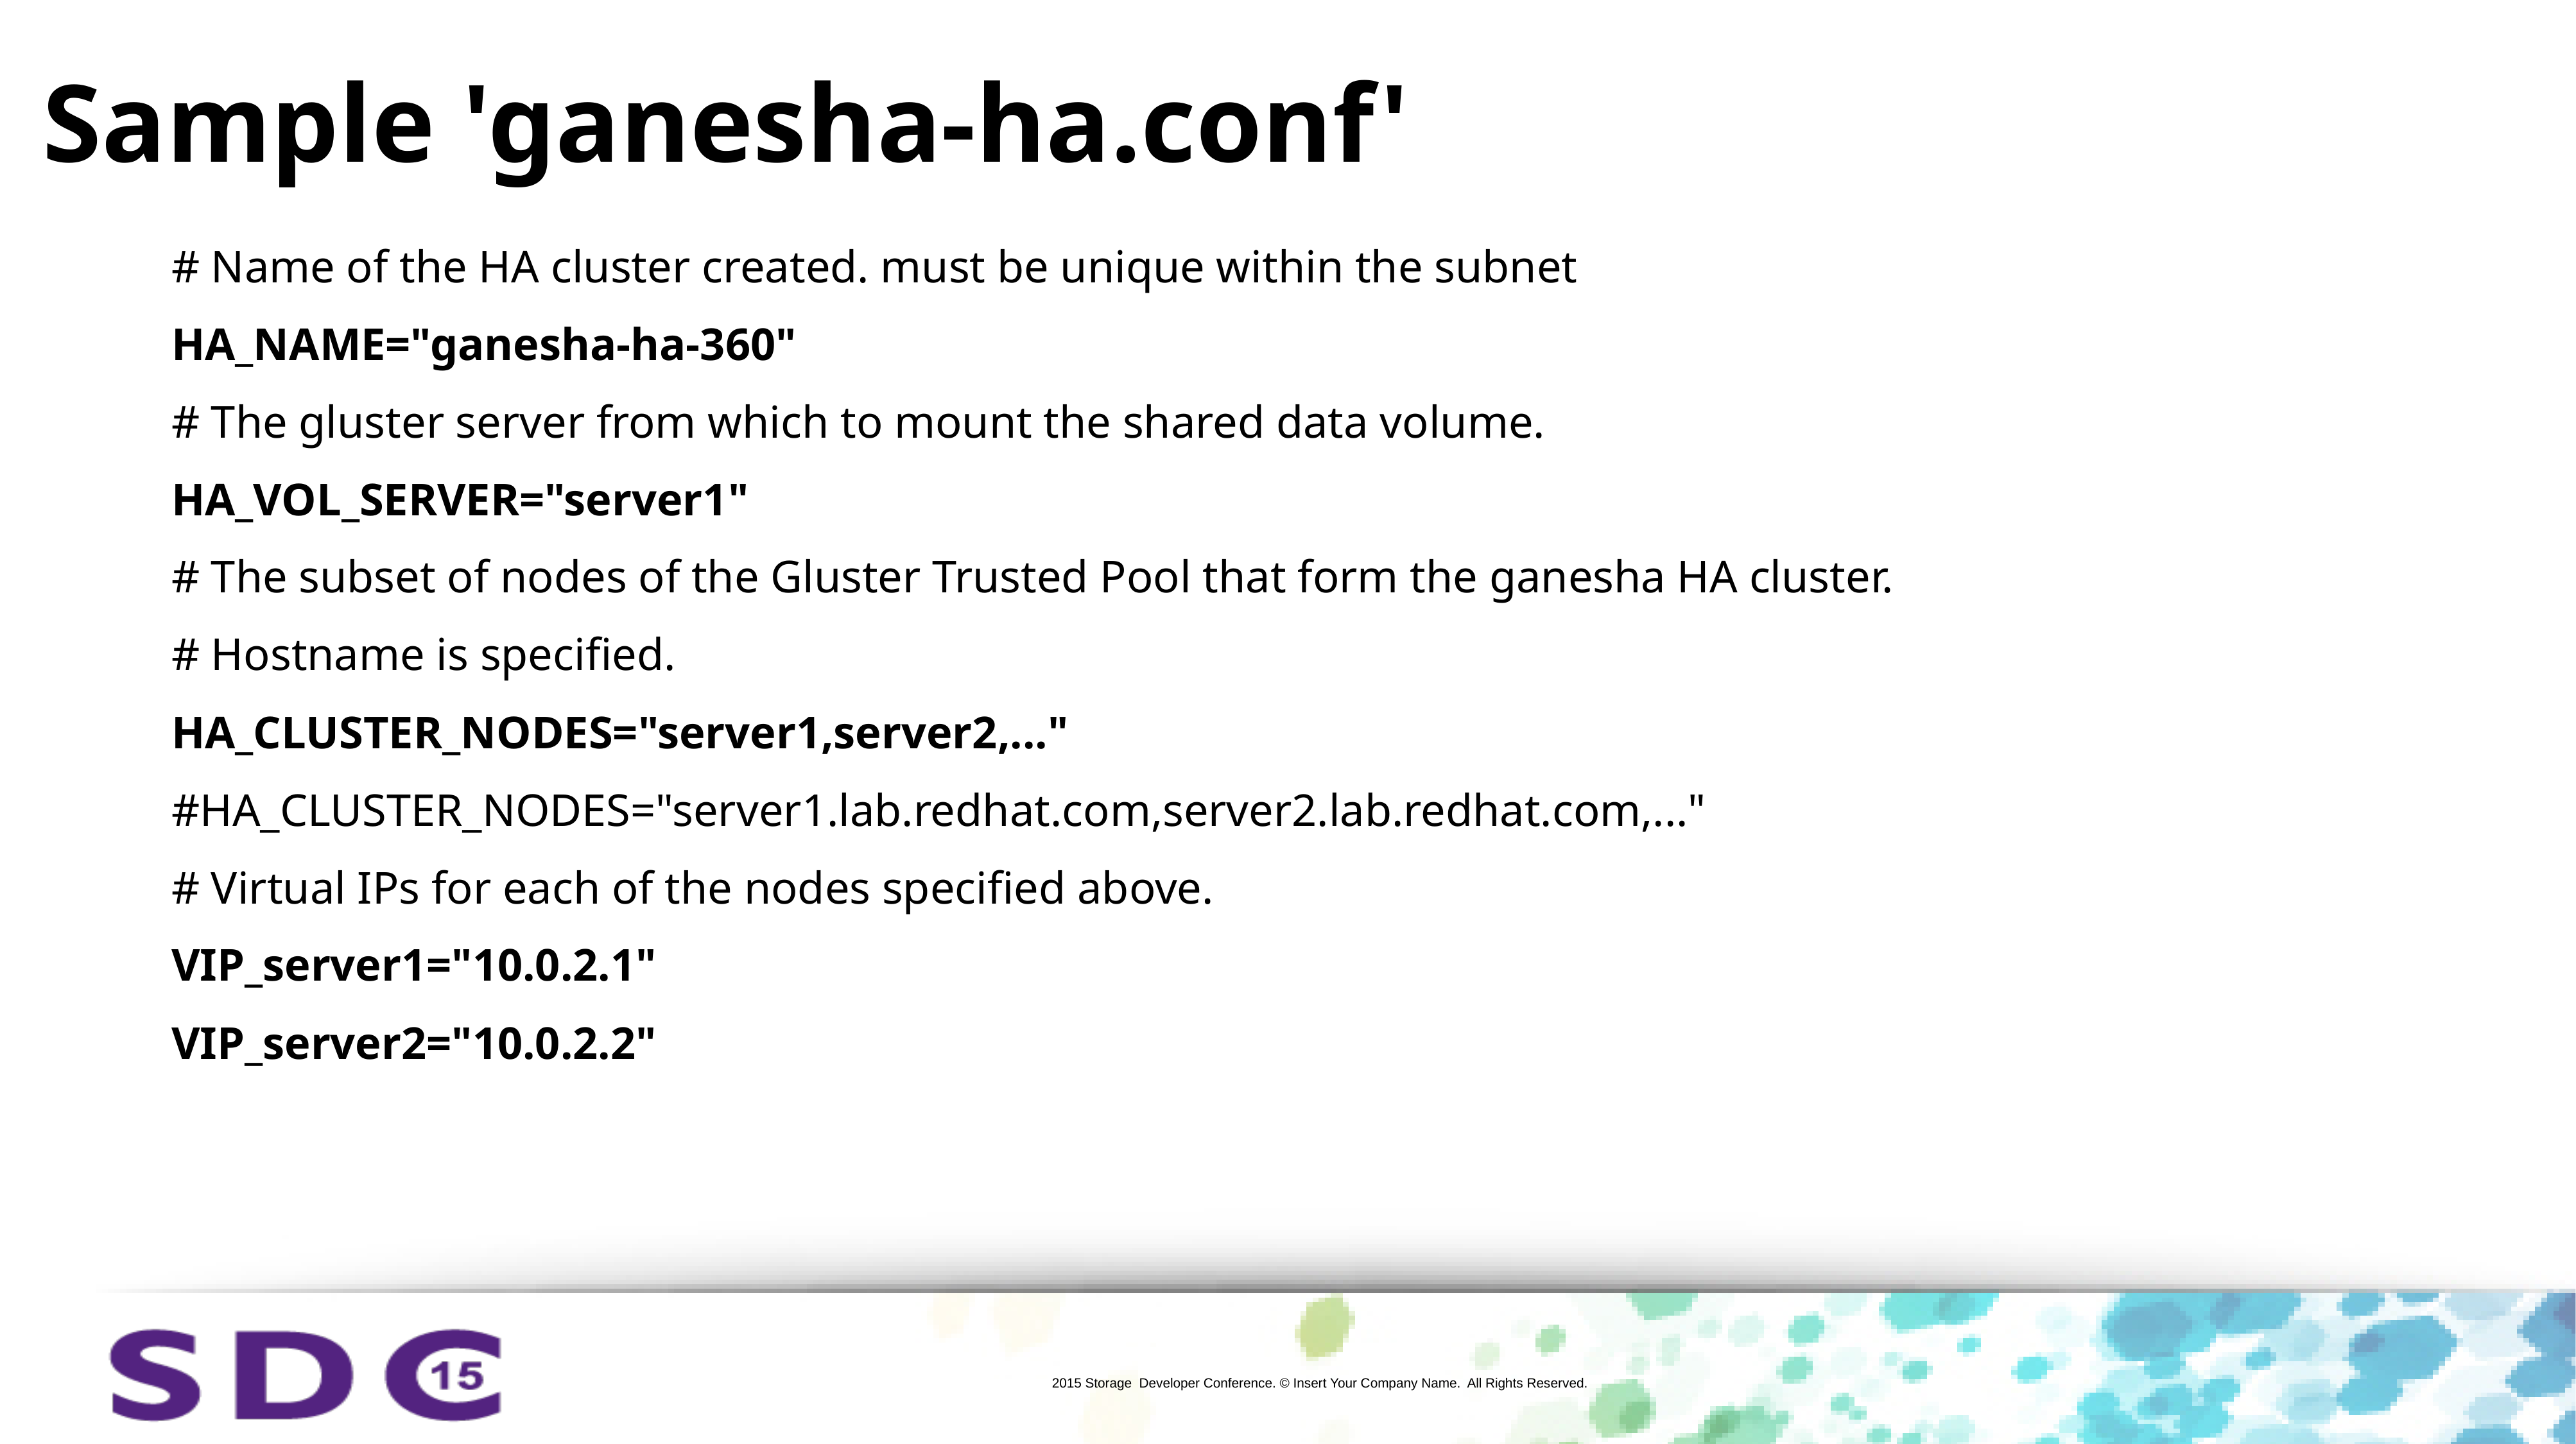

# Sample 'ganesha-ha.conf'
# Name of the HA cluster created. must be unique within the subnet
HA_NAME="ganesha-ha-360"
# The gluster server from which to mount the shared data volume.
HA_VOL_SERVER="server1"
# The subset of nodes of the Gluster Trusted Pool that form the ganesha HA cluster.
# Hostname is specified.
HA_CLUSTER_NODES="server1,server2,..."
#HA_CLUSTER_NODES="server1.lab.redhat.com,server2.lab.redhat.com,..."
# Virtual IPs for each of the nodes specified above.
VIP_server1="10.0.2.1"
VIP_server2="10.0.2.2"